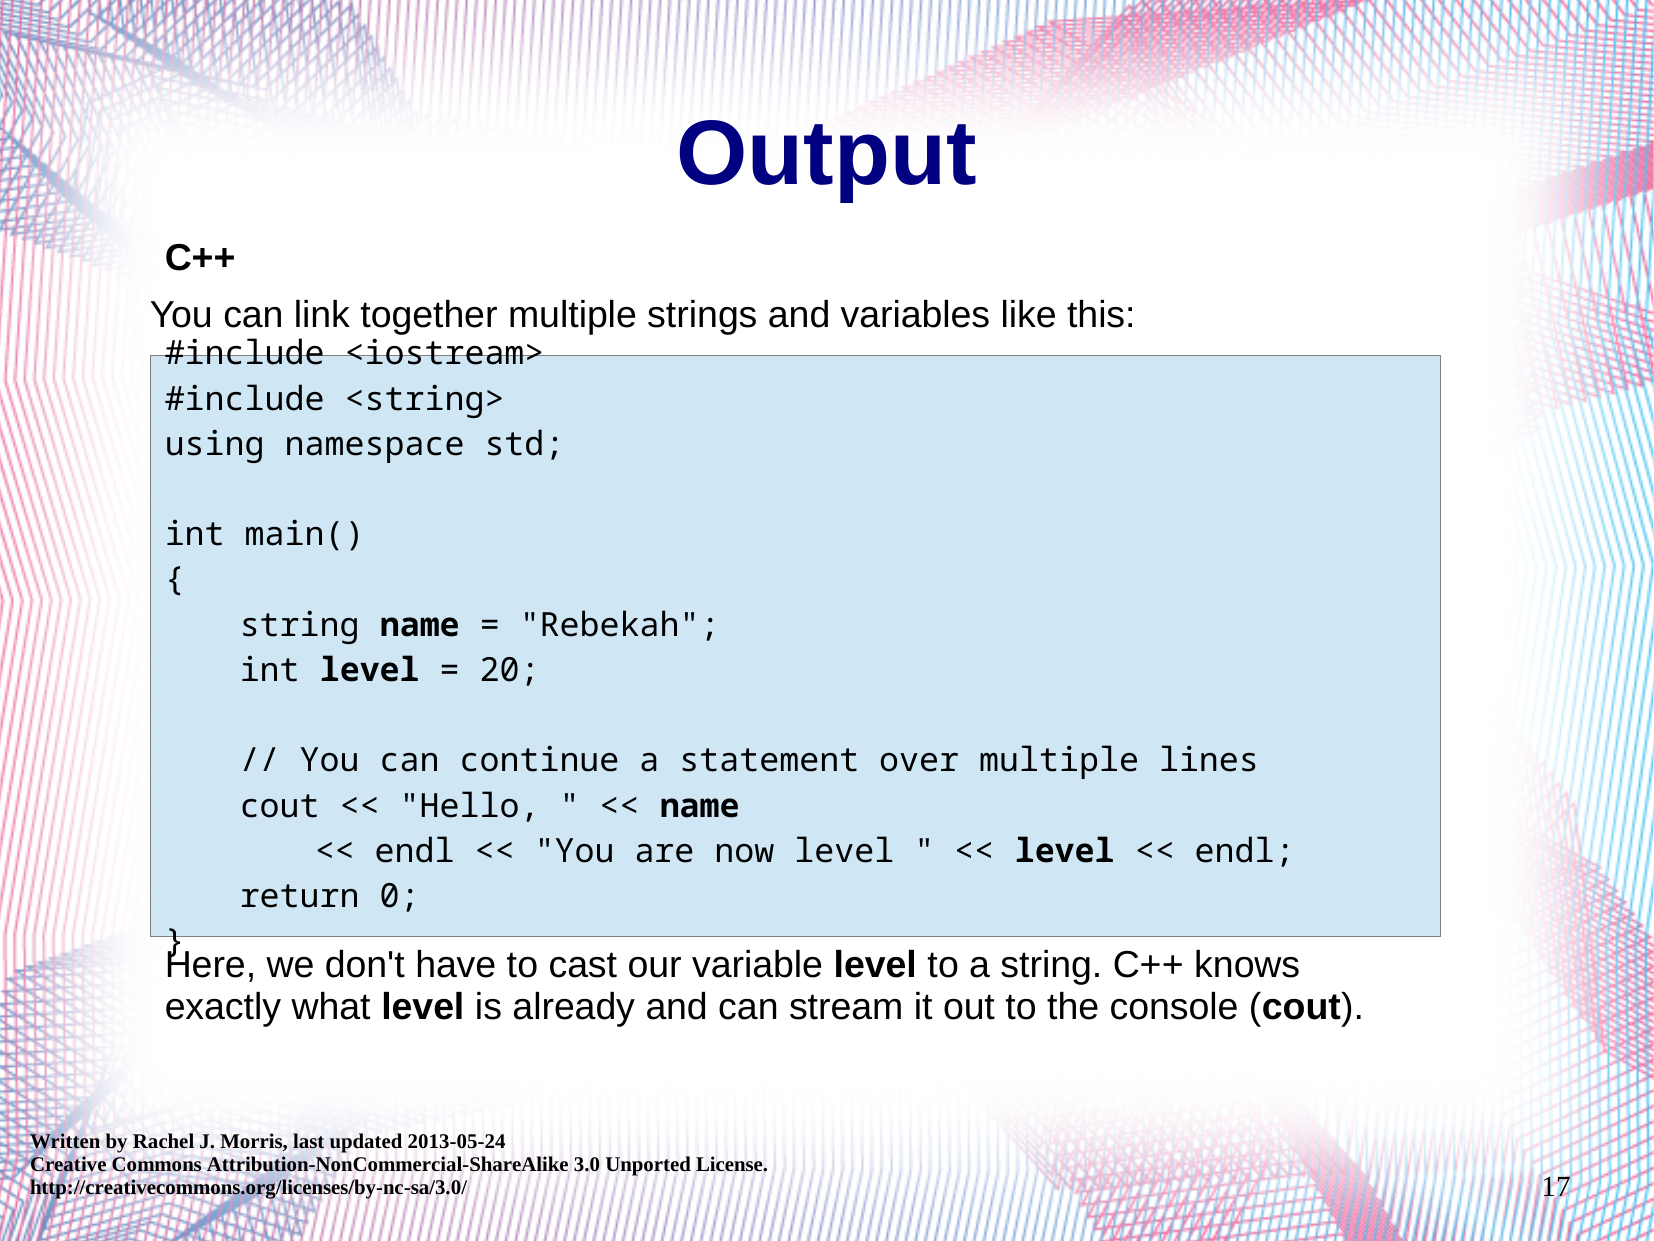

# Output
C++
You can link together multiple strings and variables like this:
#include <iostream>
#include <string>
using namespace std;
int main()
{
	string name = "Rebekah";
	int level = 20;
	// You can continue a statement over multiple lines
	cout << "Hello, " << name
		<< endl << "You are now level " << level << endl;
	return 0;
}
Here, we don't have to cast our variable level to a string. C++ knows exactly what level is already and can stream it out to the console (cout).
17